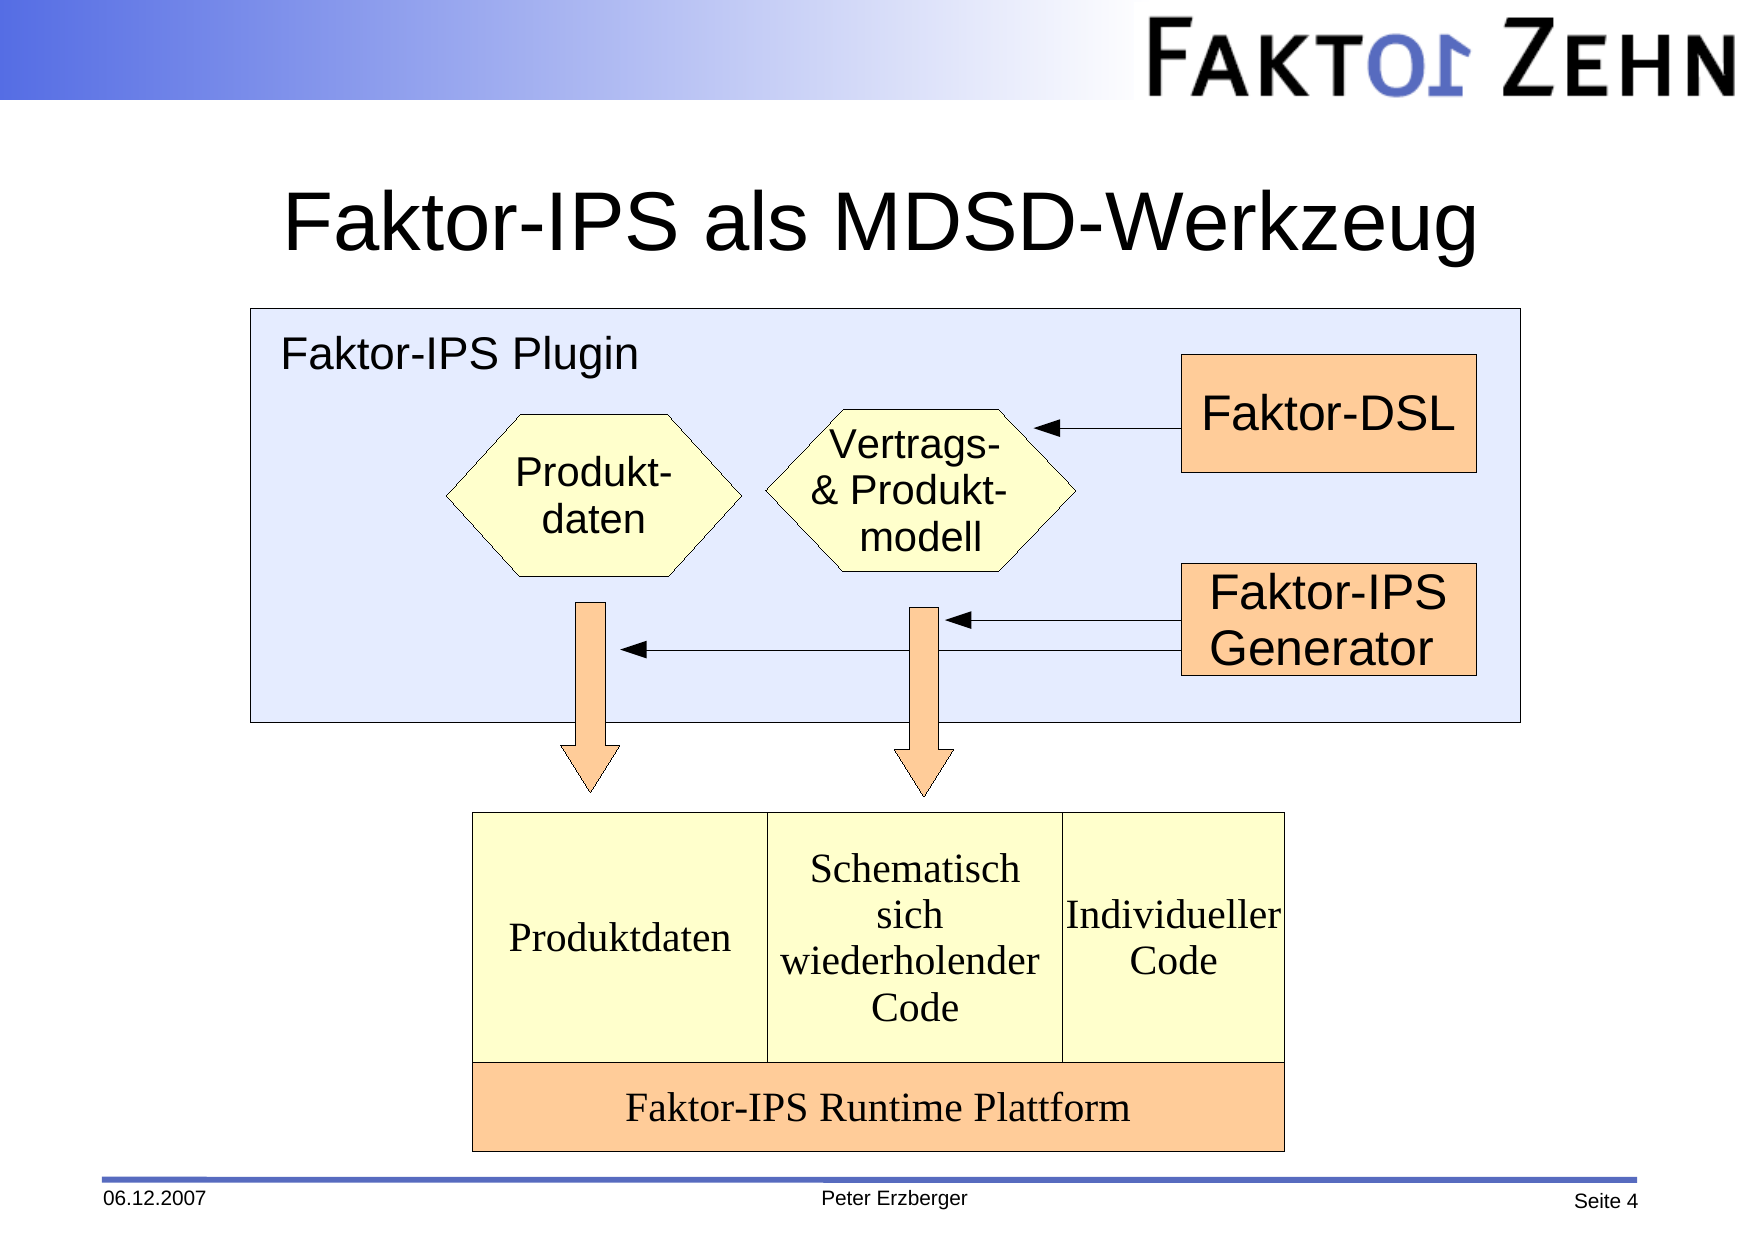

# Faktor-IPS als MDSD-Werkzeug
Faktor-IPS Plugin
Faktor-DSL
Vertrags-
& Produkt-
modell
Produkt-
daten
Faktor-IPS
Generator
Produktdaten
Schematisch
sich
wiederholender
Code
Individueller
Code
Faktor-IPS Runtime Plattform